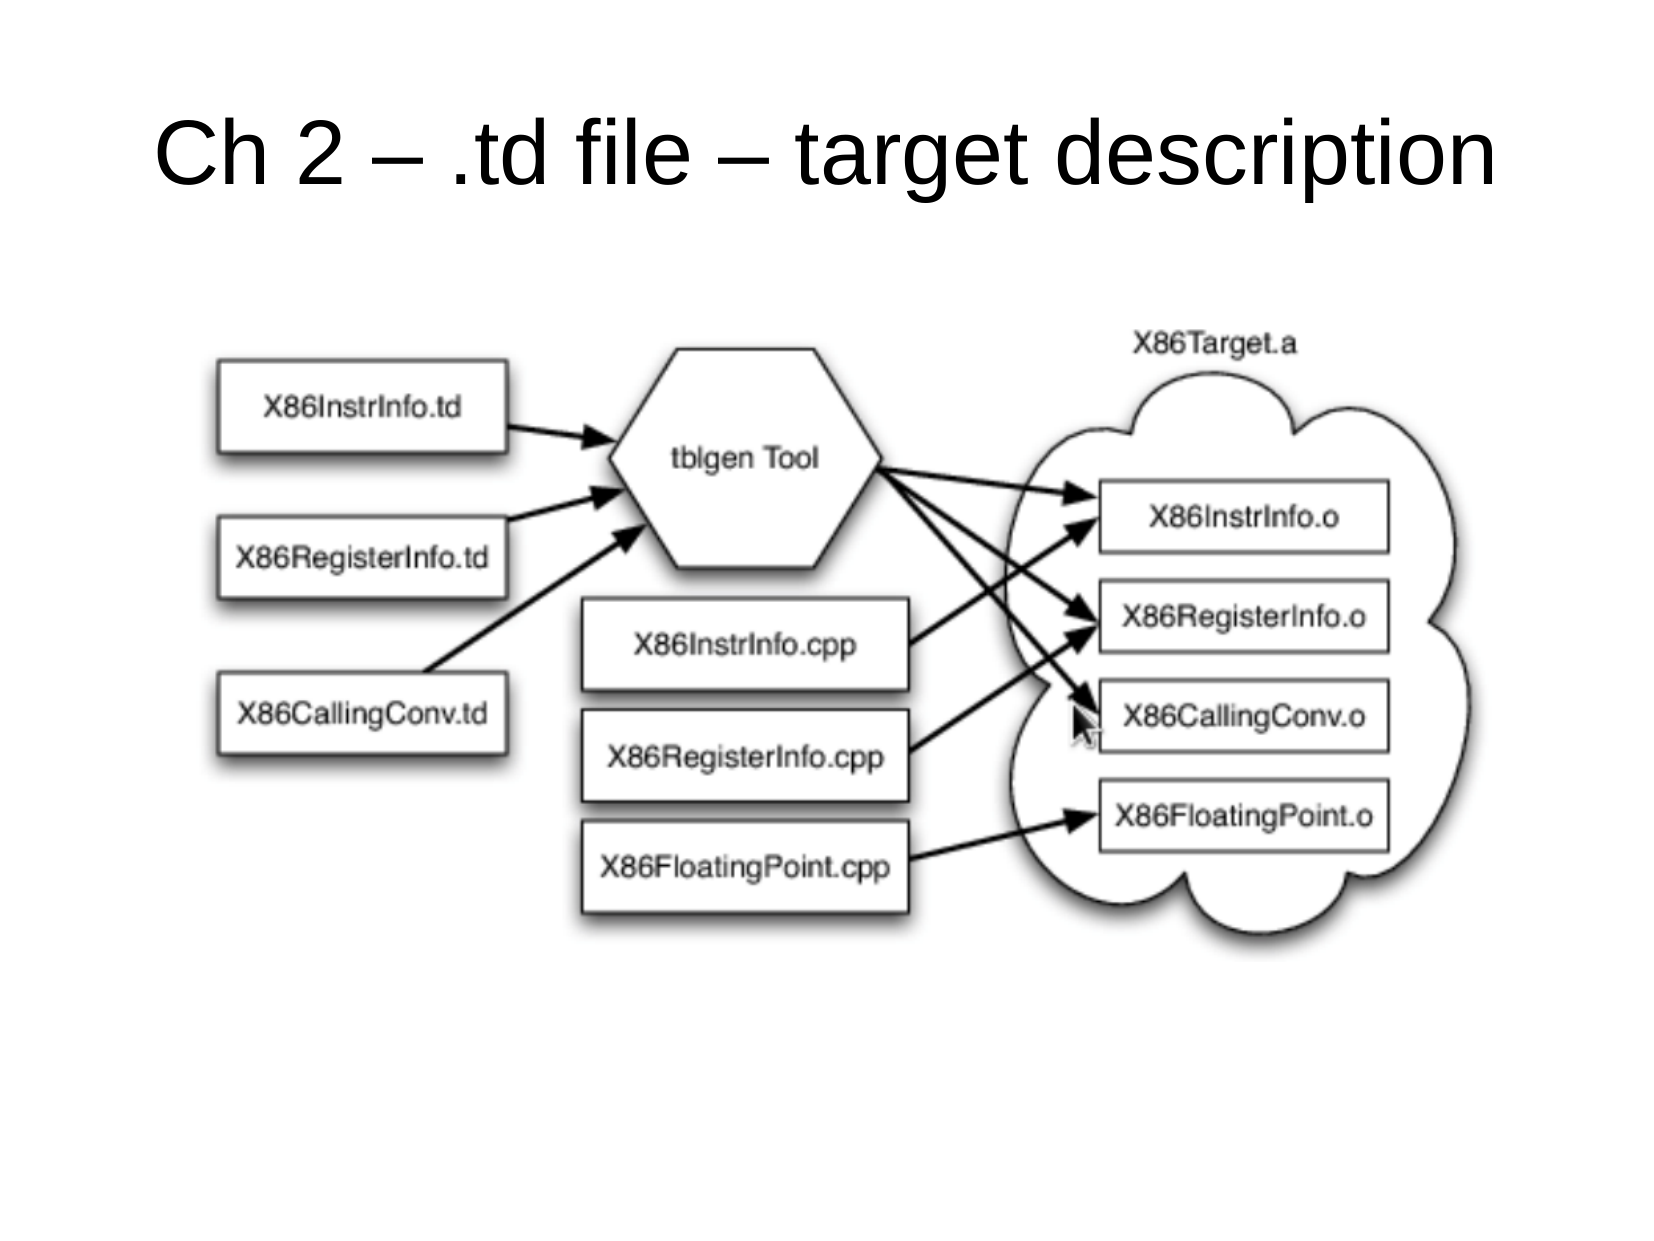

# Ch 2 – .td file – target description